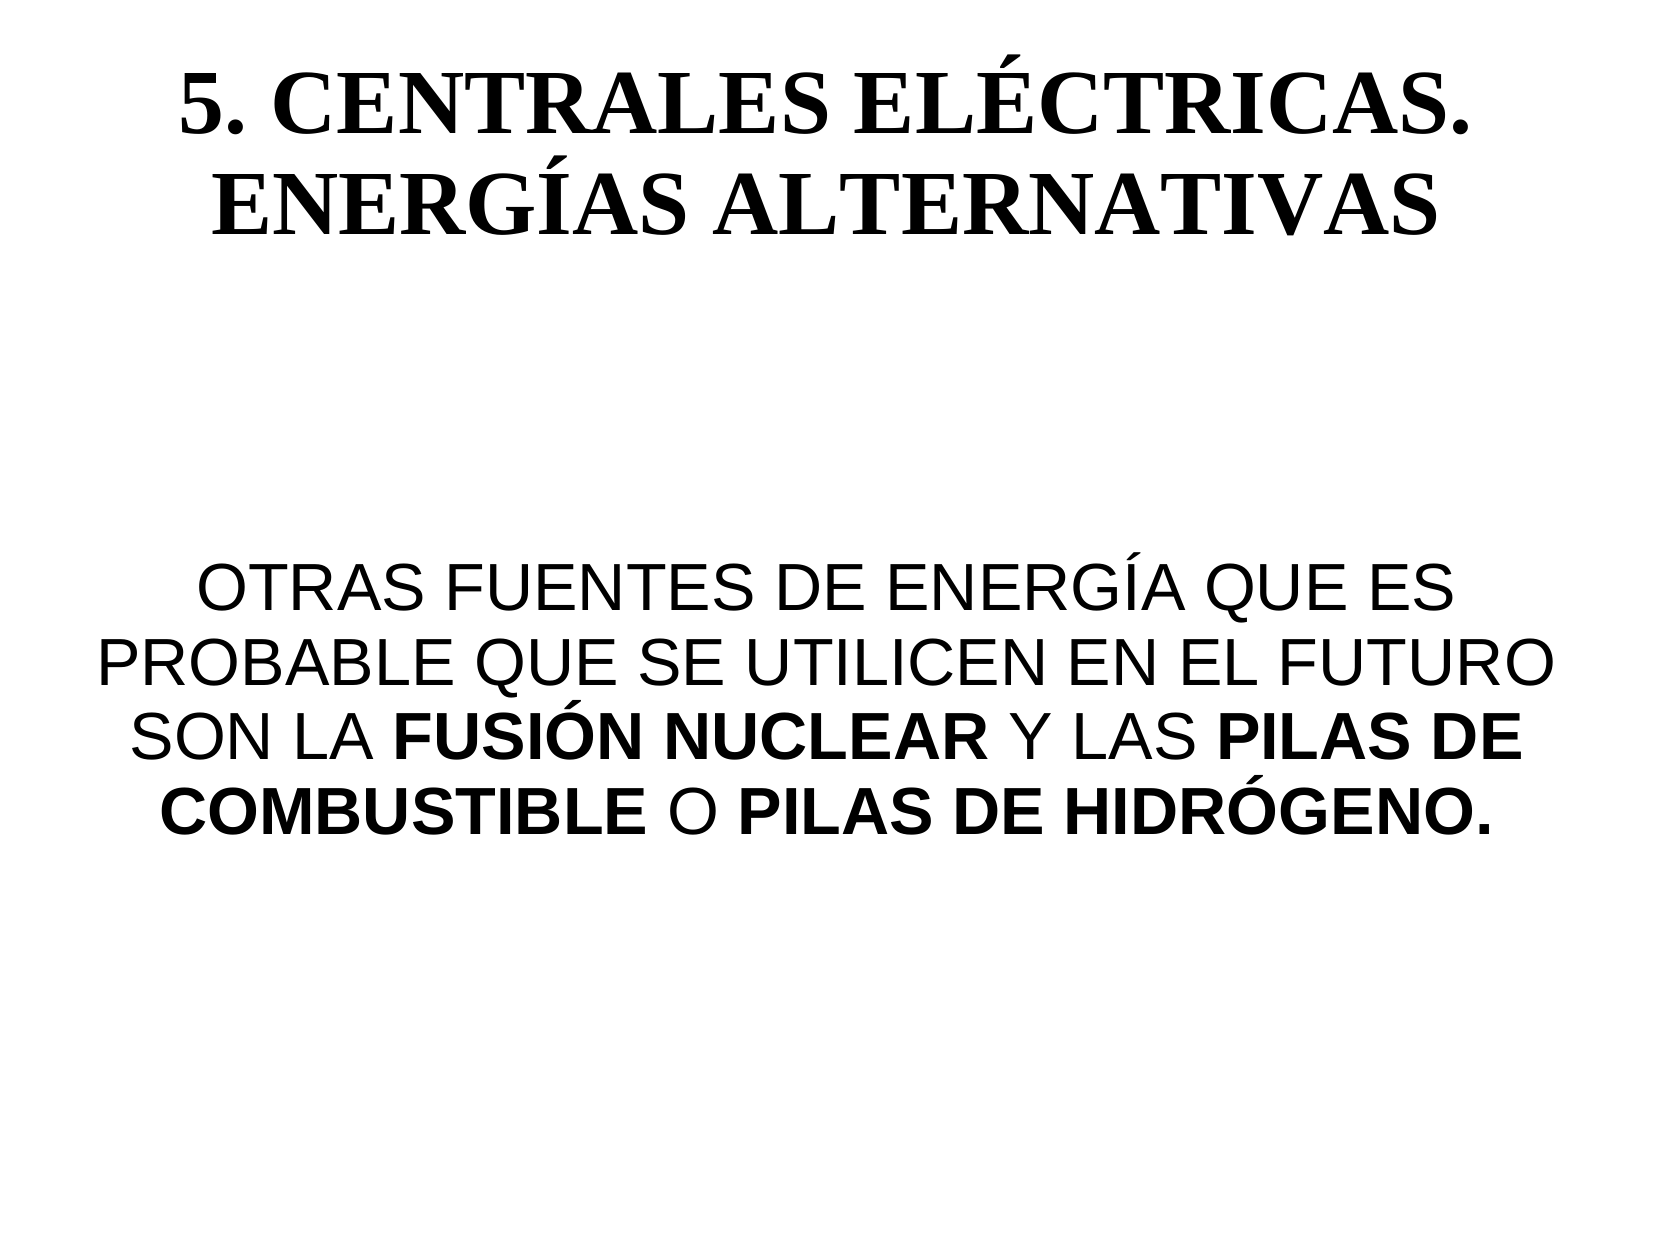

# 5. CENTRALES ELÉCTRICAS. ENERGÍAS ALTERNATIVAS
OTRAS FUENTES DE ENERGÍA QUE ES PROBABLE QUE SE UTILICEN EN EL FUTURO SON LA FUSIÓN NUCLEAR Y LAS PILAS DE COMBUSTIBLE O PILAS DE HIDRÓGENO.